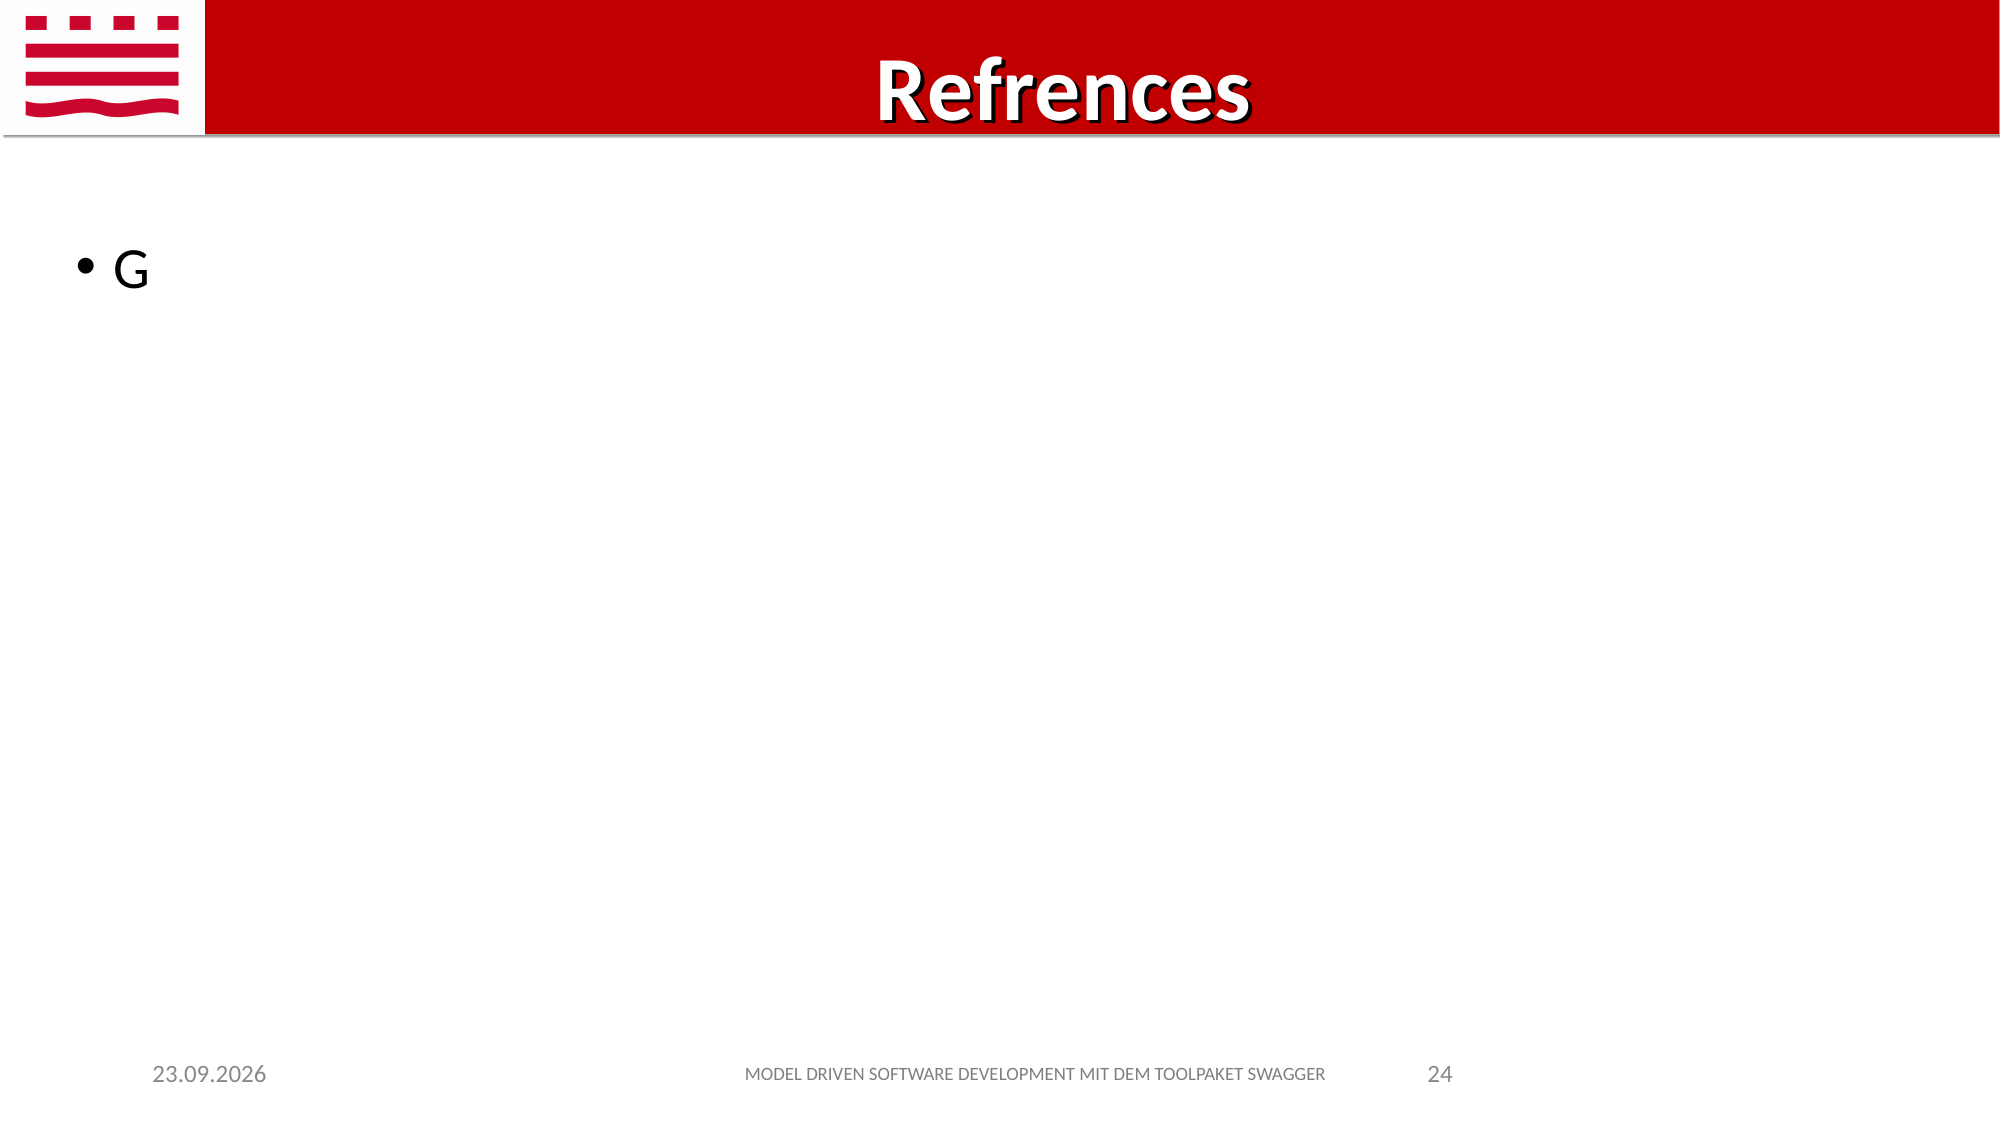

Refrences
# G
MODEL DRIVEN SOFTWARE DEVELOPMENT MIT DEM TOOLPAKET SWAGGER